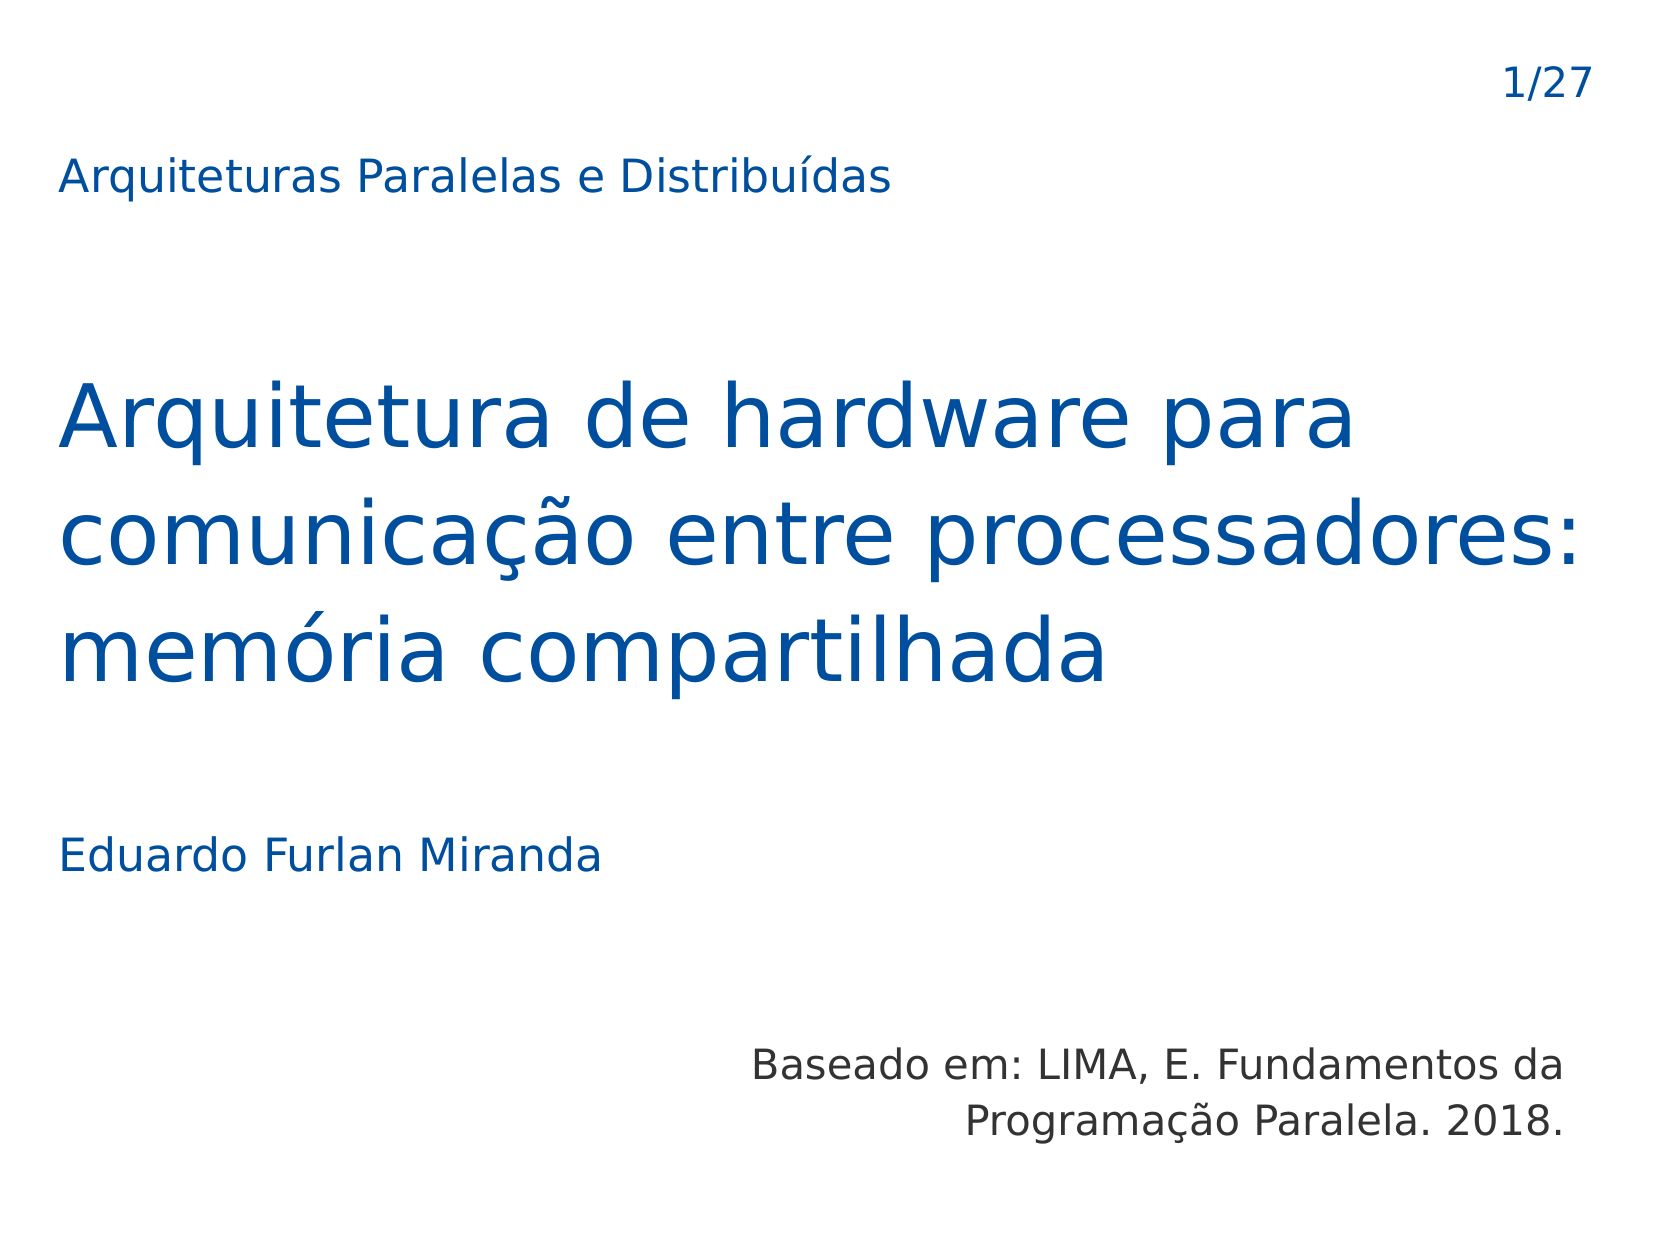

1
# Arquiteturas Paralelas e Distribuídas
Arquitetura de hardware para comunicação entre processadores: memória compartilhada
Eduardo Furlan Miranda
Baseado em: LIMA, E. Fundamentos da Programação Paralela. 2018.